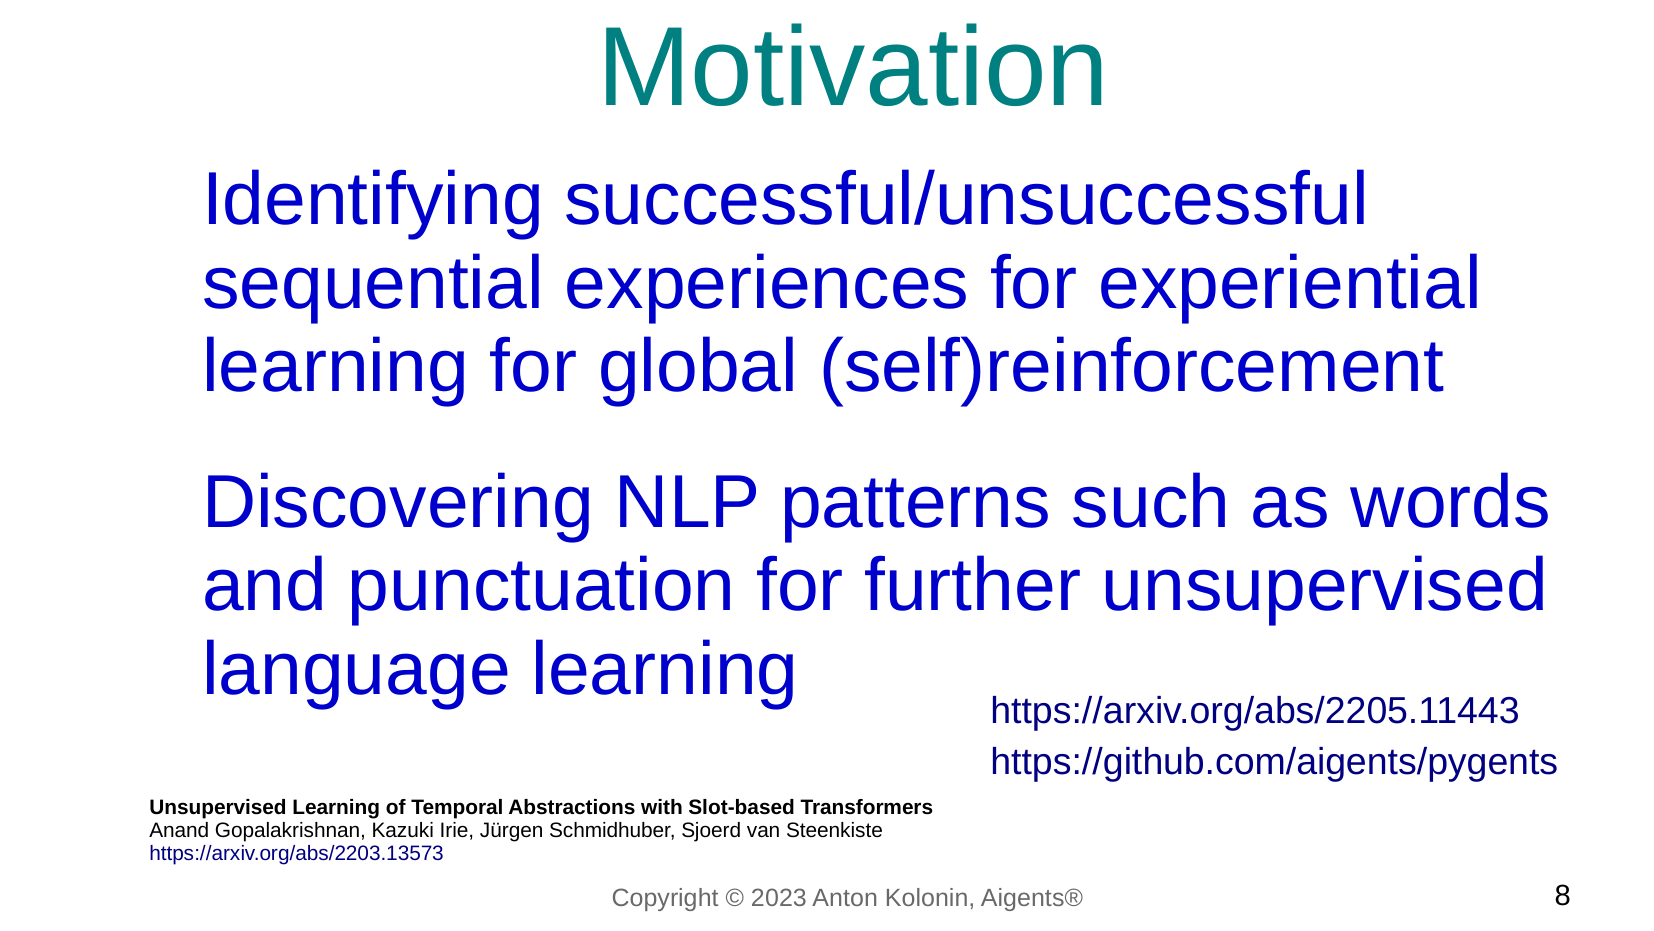

Motivation
Identifying successful/unsuccessful sequential experiences for experiential learning for global (self)reinforcement
Discovering NLP patterns such as words and punctuation for further unsupervised language learning
https://arxiv.org/abs/2205.11443
https://github.com/aigents/pygents
Unsupervised Learning of Temporal Abstractions with Slot-based Transformers
Anand Gopalakrishnan, Kazuki Irie, Jürgen Schmidhuber, Sjoerd van Steenkiste
https://arxiv.org/abs/2203.13573
Copyright © 2023 Anton Kolonin, Aigents®
8